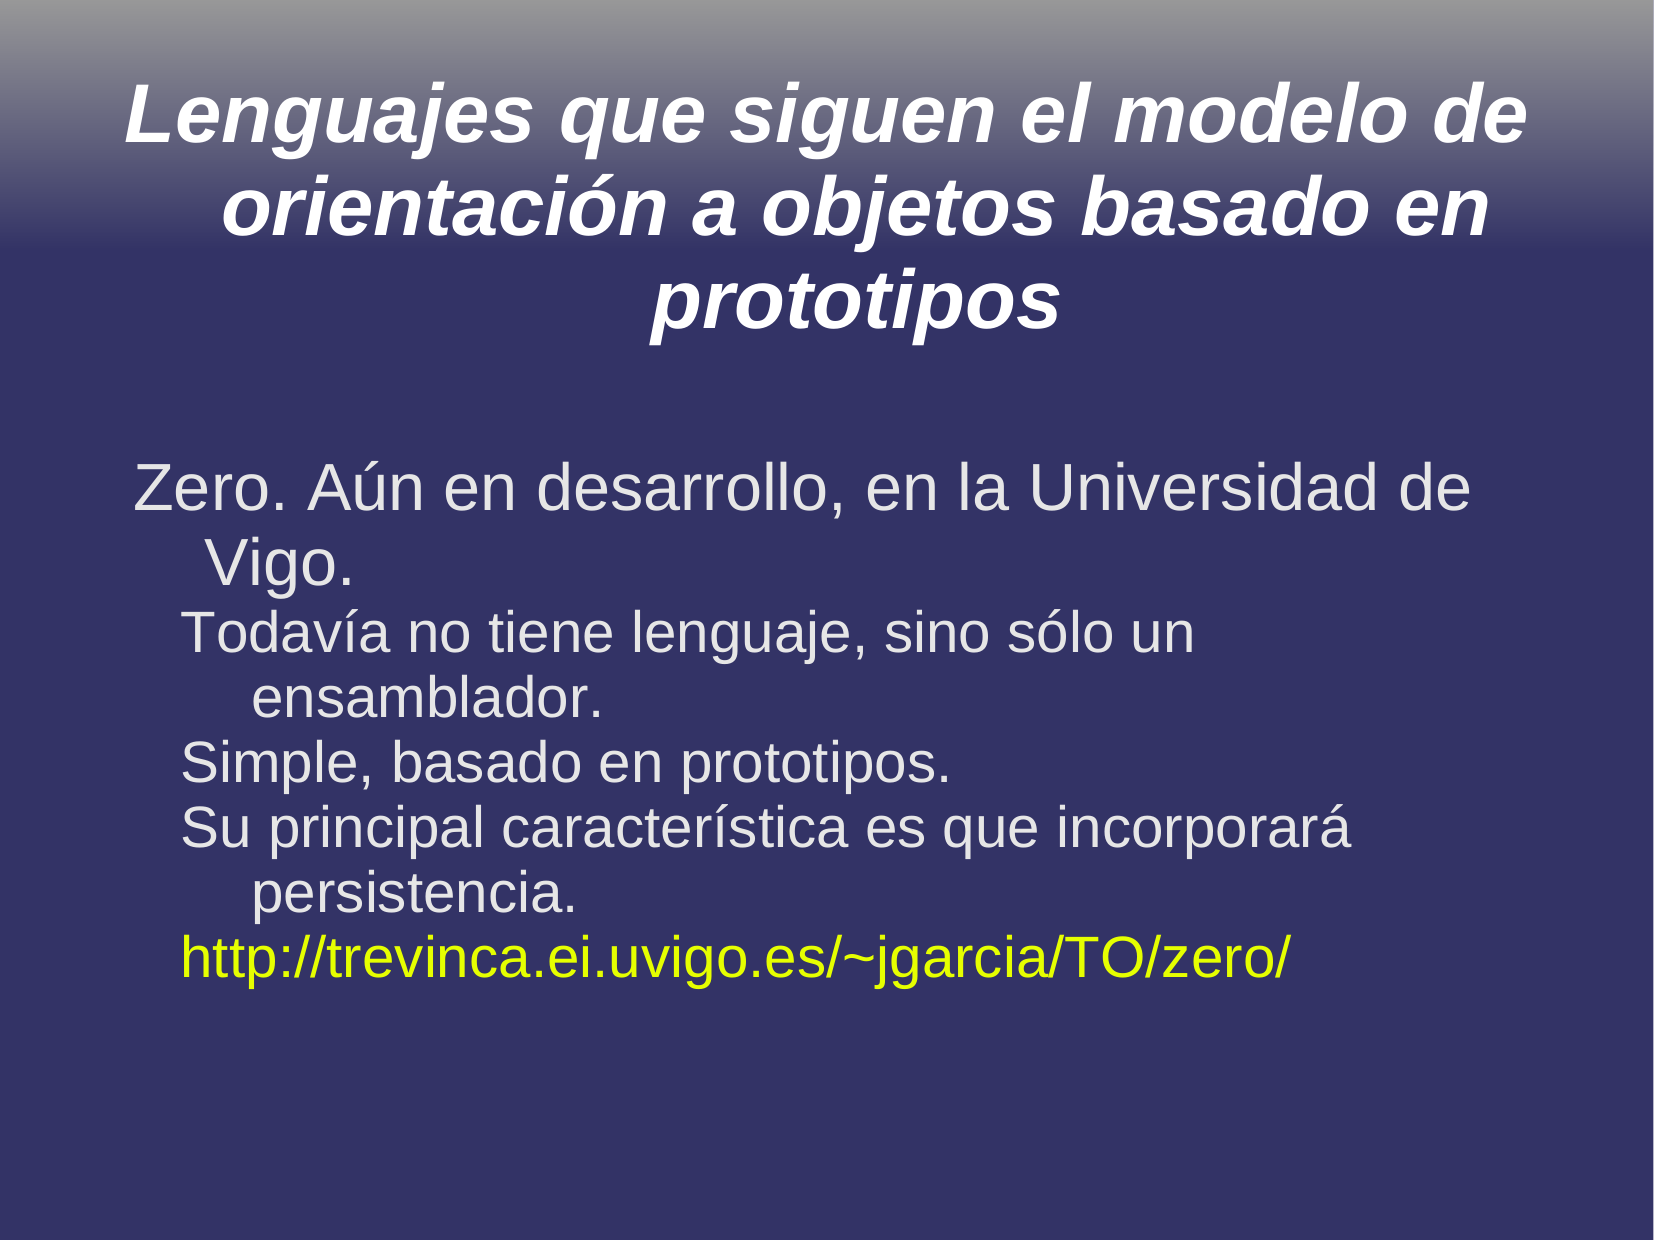

# Lenguajes que siguen el modelo de orientación a objetos basado en prototipos
Zero. Aún en desarrollo, en la Universidad de Vigo.
Todavía no tiene lenguaje, sino sólo un ensamblador.
Simple, basado en prototipos.
Su principal característica es que incorporará persistencia.
http://trevinca.ei.uvigo.es/~jgarcia/TO/zero/